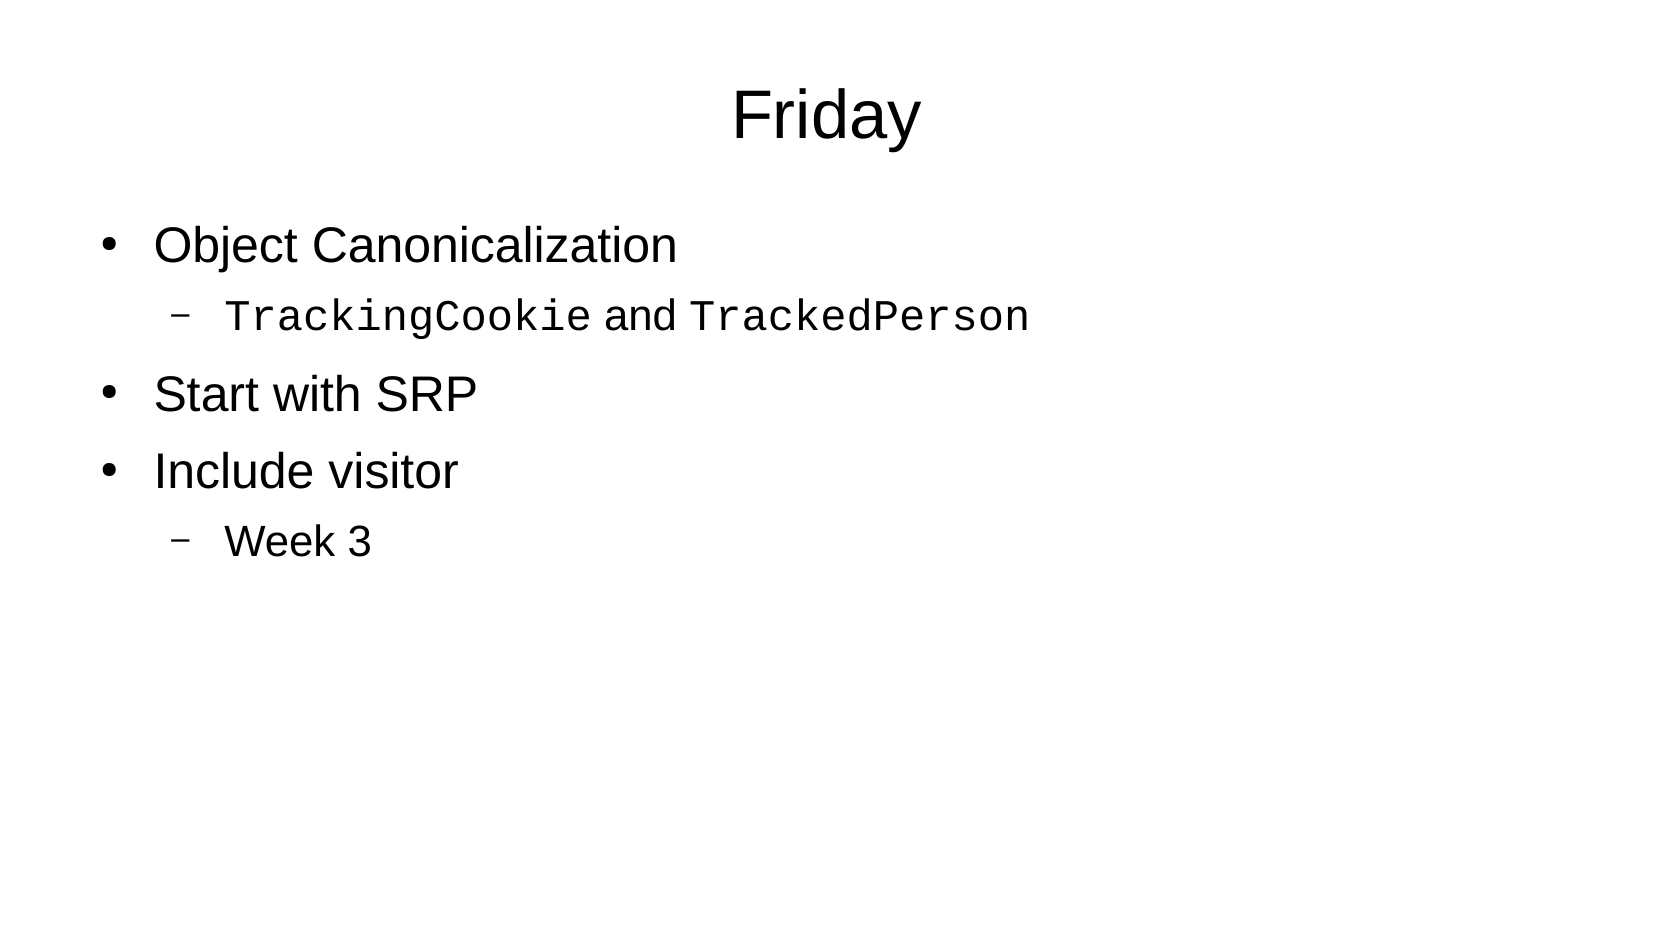

# Friday
Object Canonicalization
TrackingCookie and TrackedPerson
Start with SRP
Include visitor
Week 3